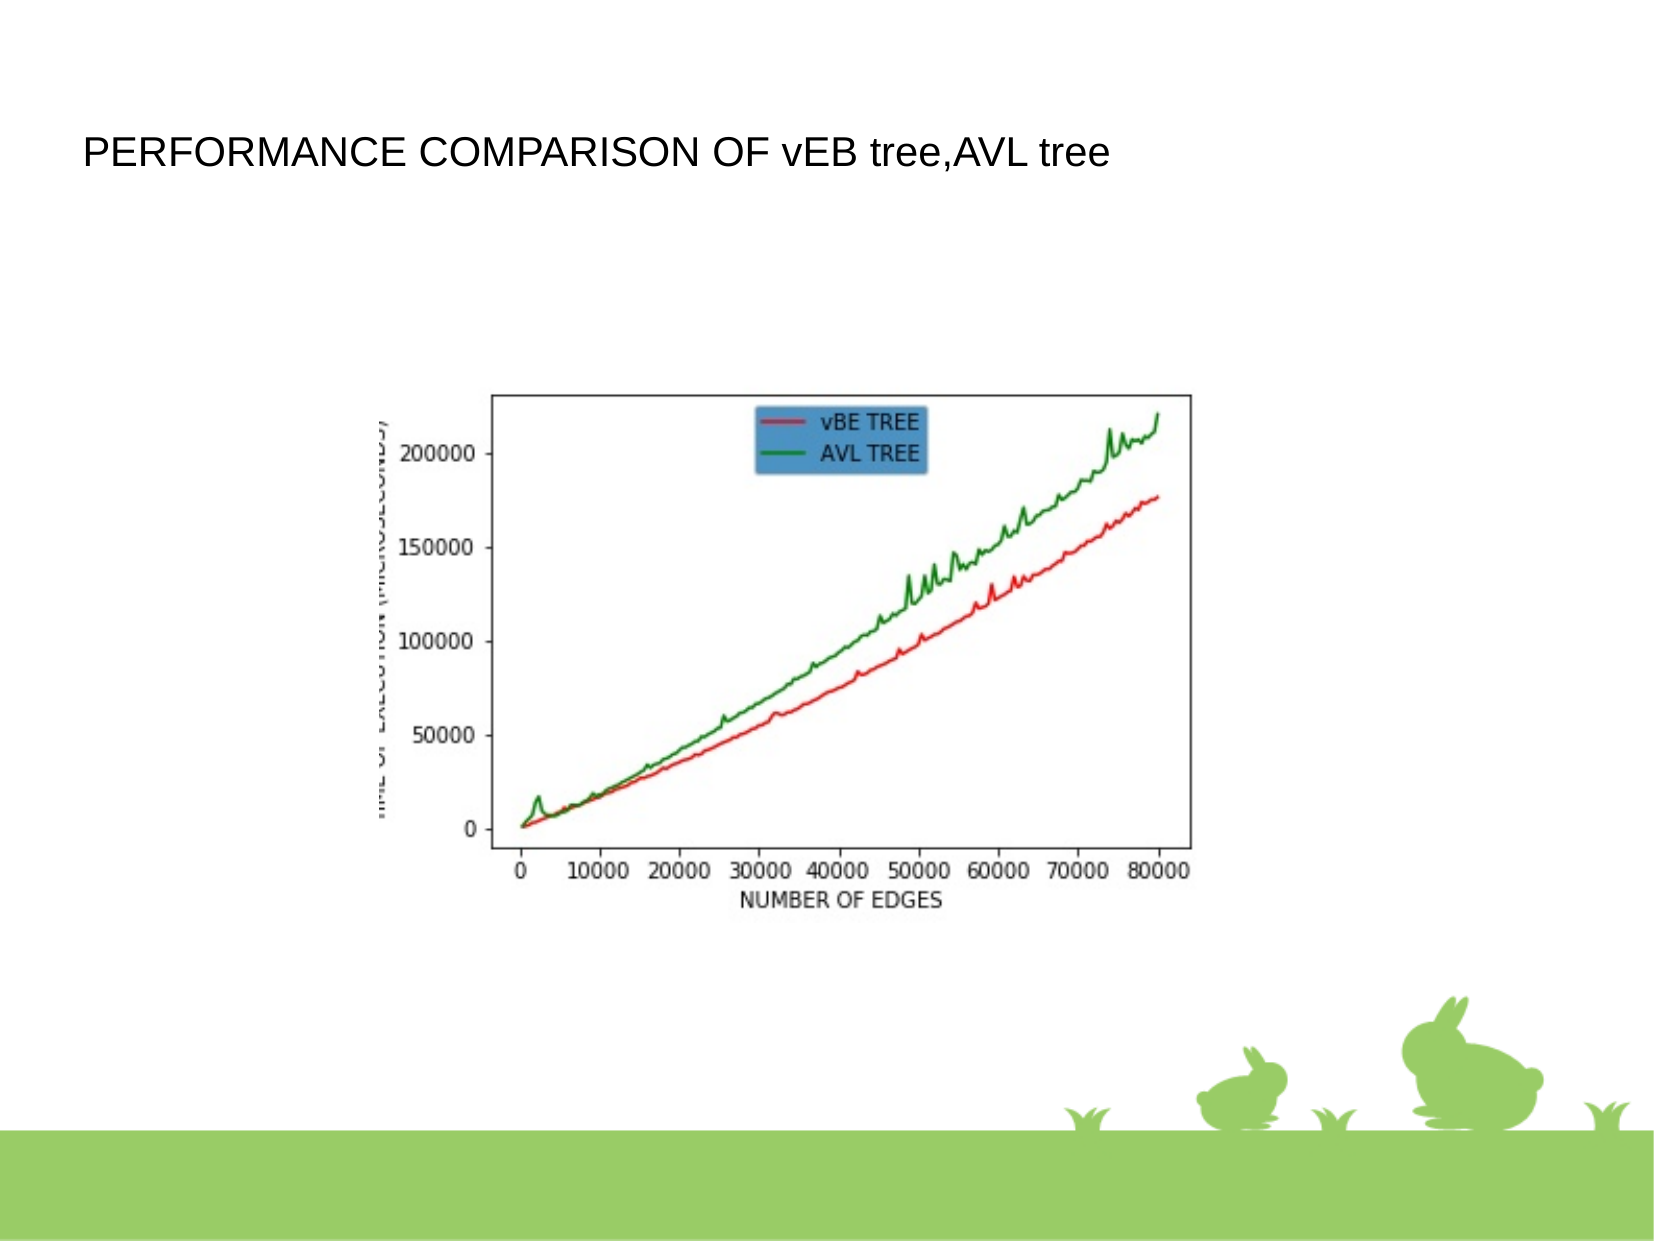

# PERFORMANCE COMPARISON OF vEB tree,AVL tree